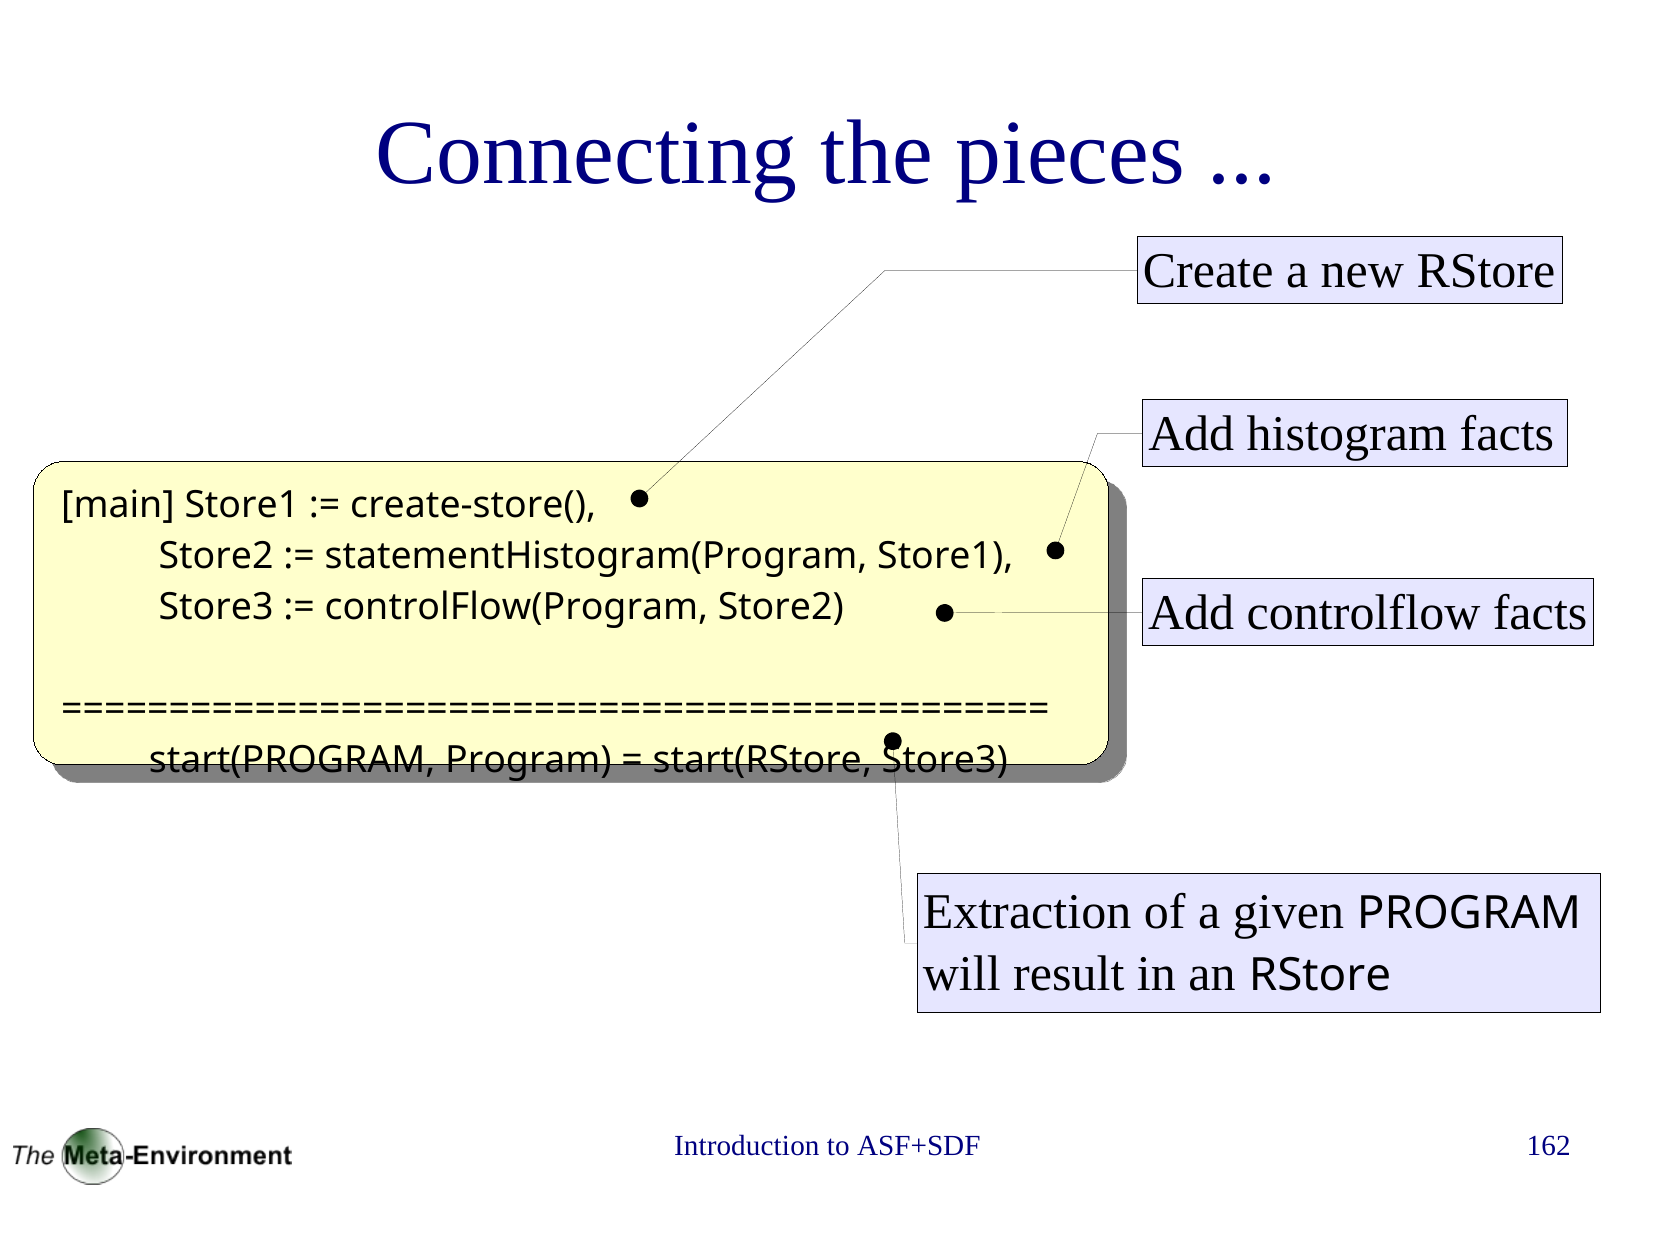

# Connecting the pieces ...
[main] Store1 := create-store(),
 Store2 := statementHistogram(Program, Store1),
 Store3 := controlFlow(Program, Store2)
 ==============================================
 start(PROGRAM, Program) = start(RStore, Store3)
162